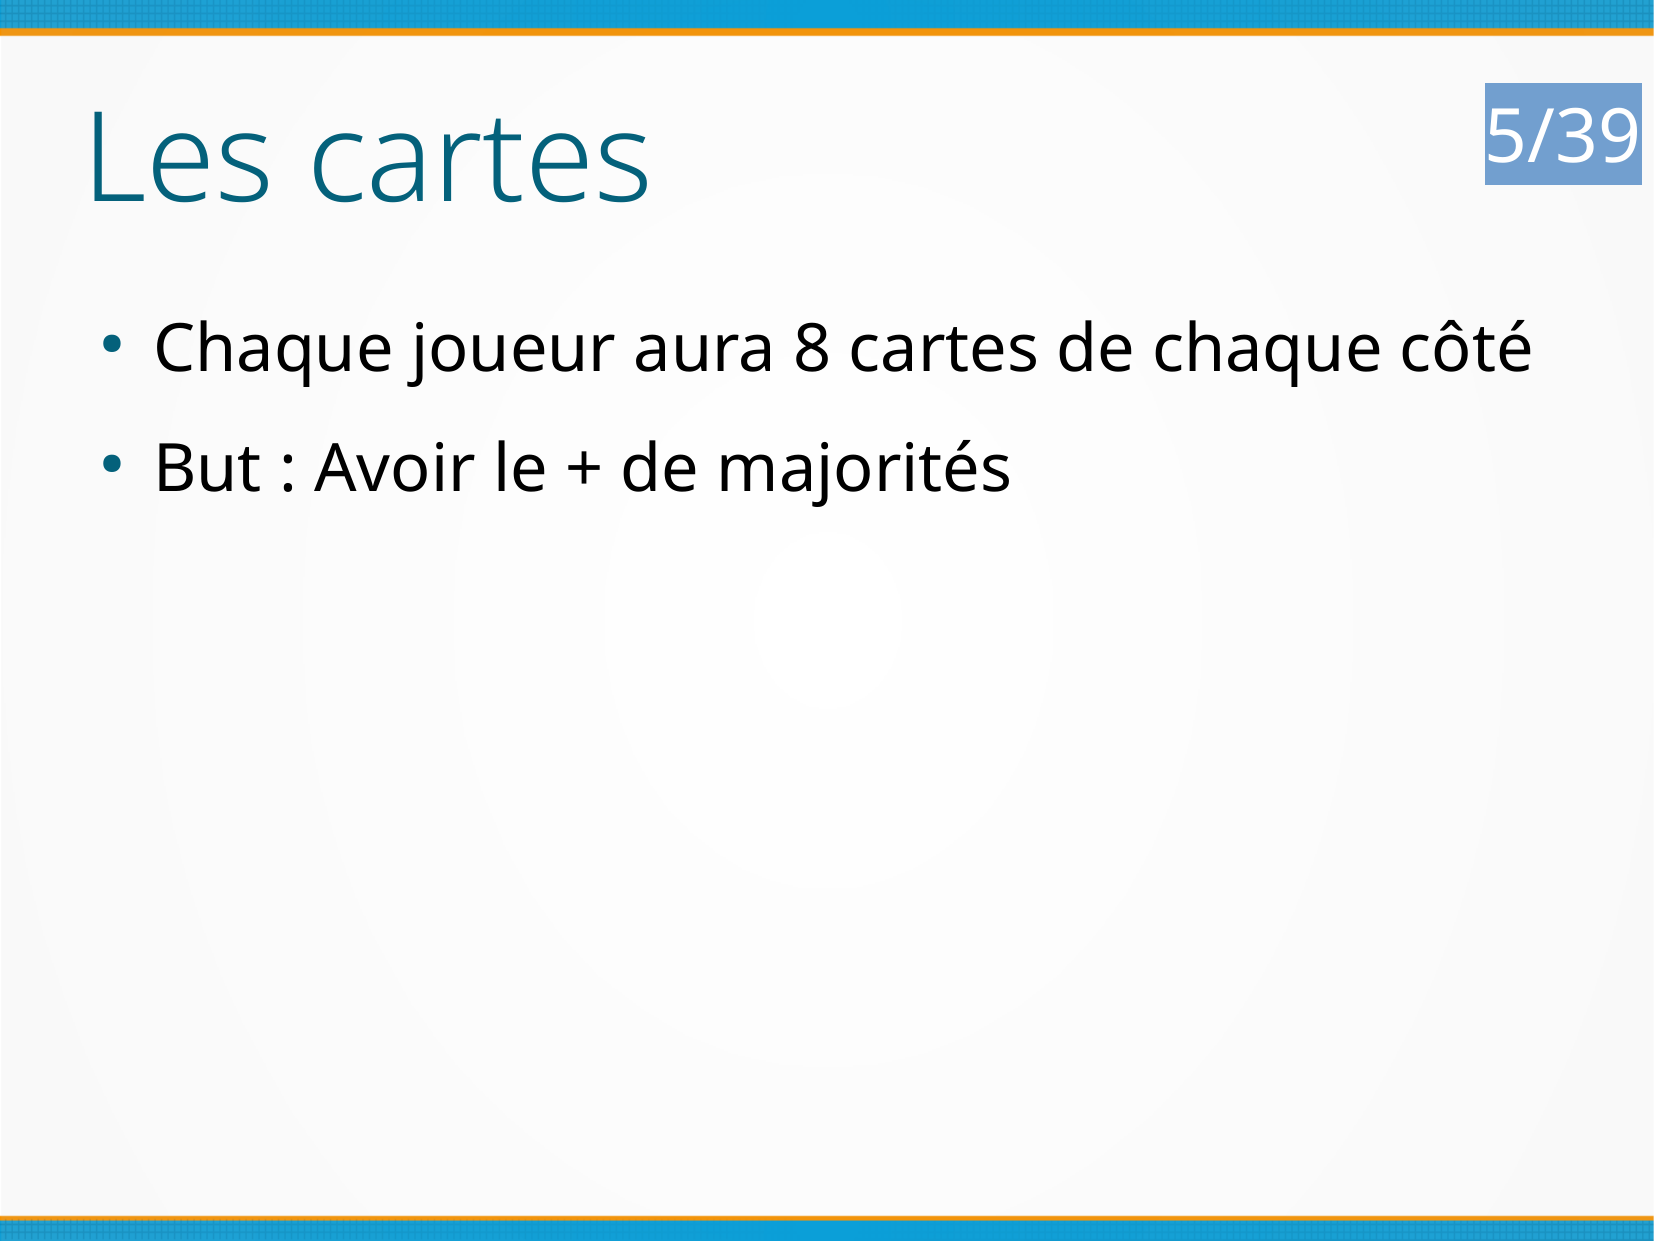

# Les cartes
5
Chaque joueur aura 8 cartes de chaque côté
But : Avoir le + de majorités